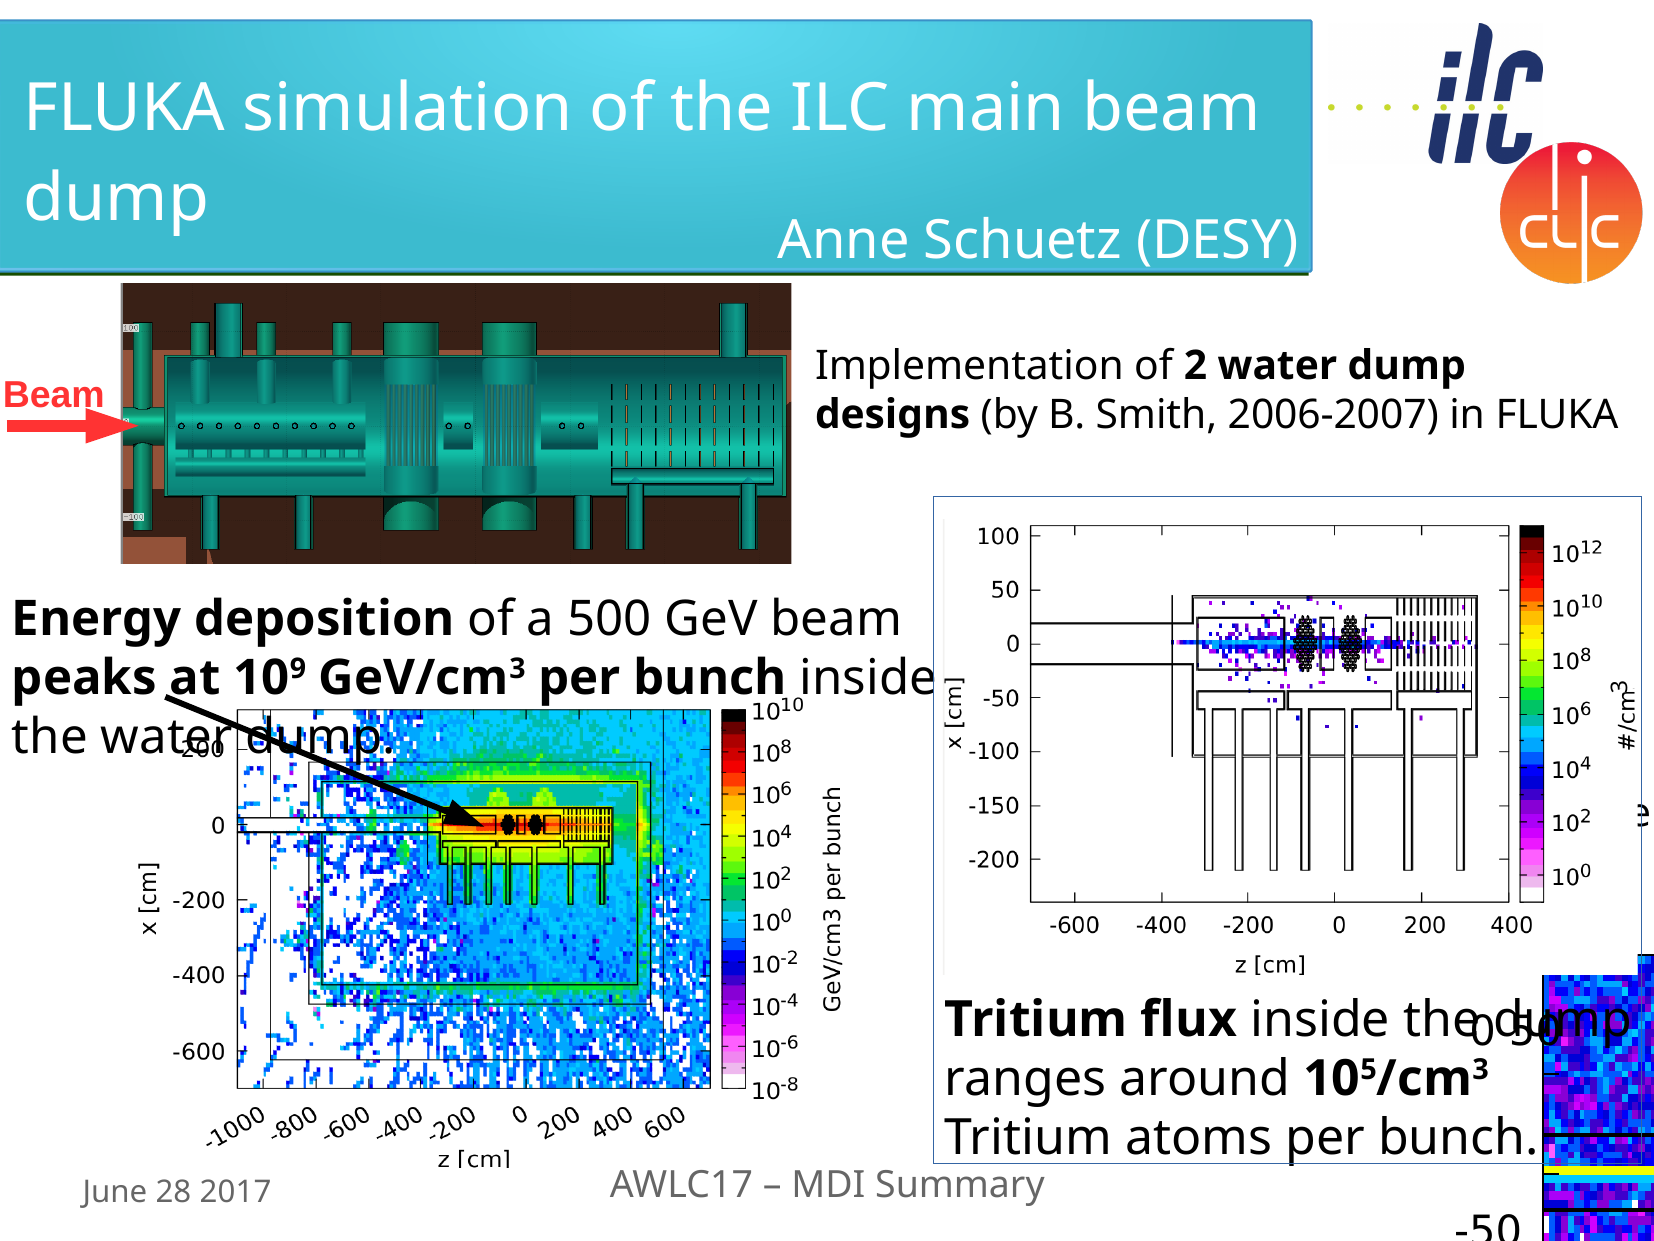

# FLUKA simulation of the ILC main beam dump
Anne Schuetz (DESY)
Implementation of 2 water dump designs (by B. Smith, 2006-2007) in FLUKA
Beam
3
Energy deposition of a 500 GeV beam peaks at 109 GeV/cm3 per bunch inside the water dump.
Tritium flux inside the dump ranges around 105/cm3 Tritium atoms per bunch.
4